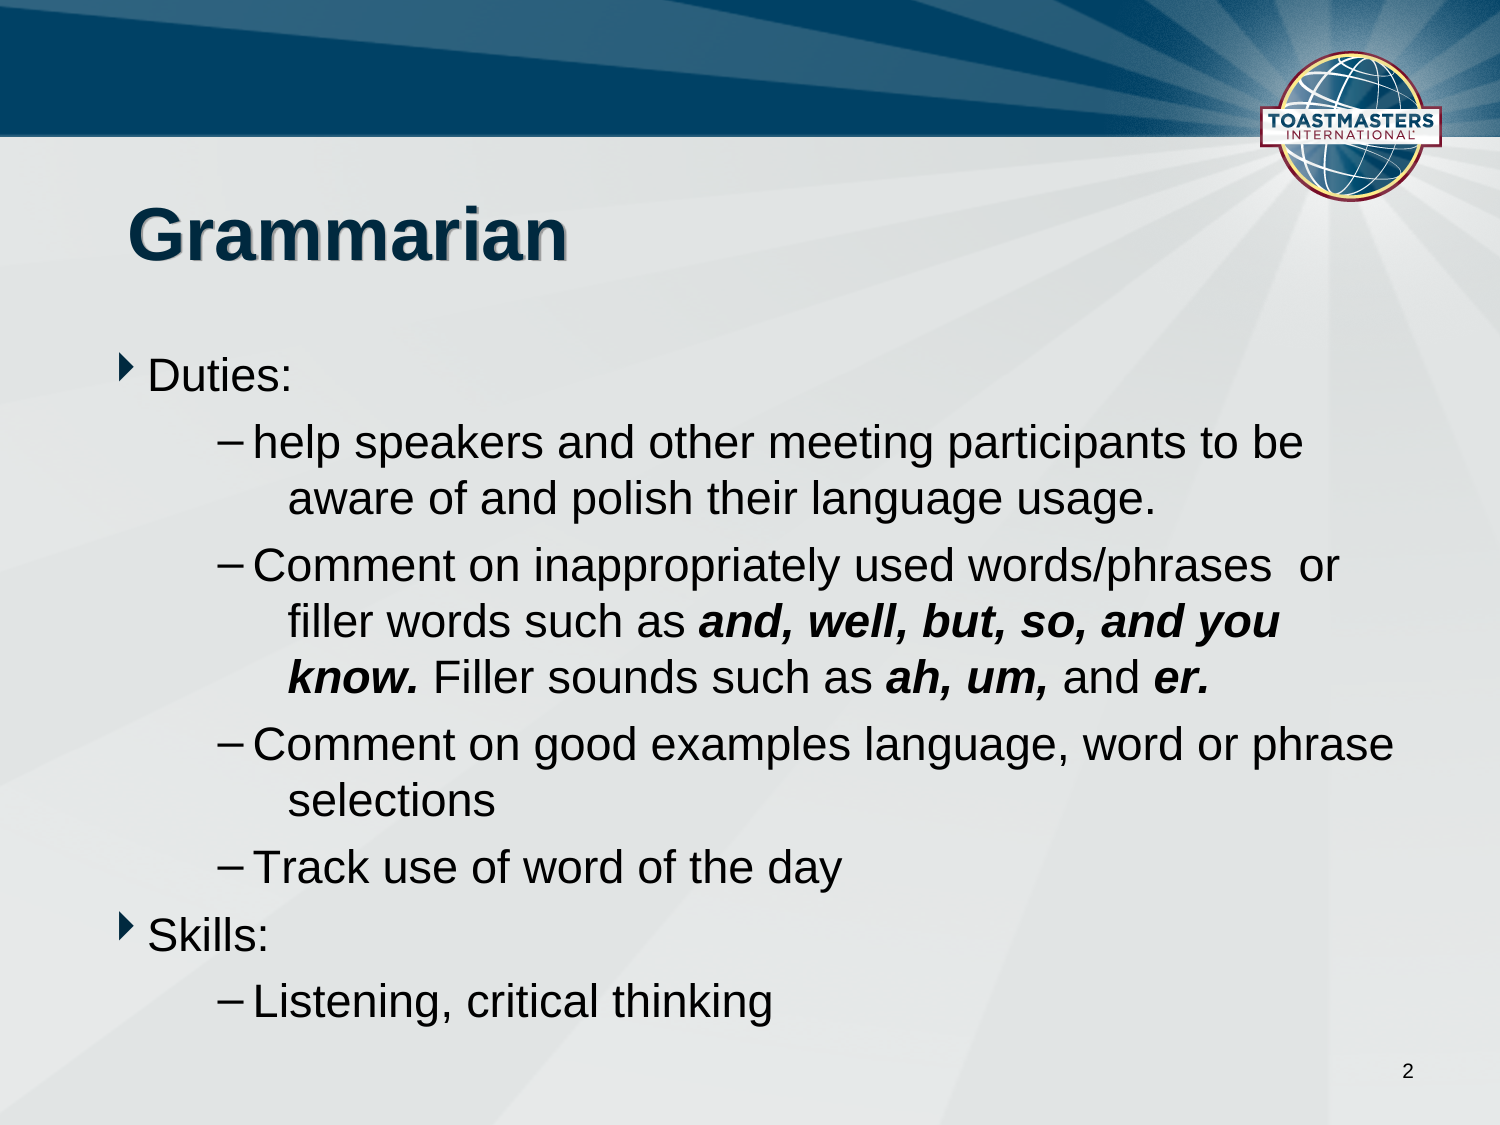

Grammarian
# Duties:
help speakers and other meeting participants to be aware of and polish their language usage.
Comment on inappropriately used words/phrases or filler words such as and, well, but, so, and you know. Filler sounds such as ah, um, and er.
Comment on good examples language, word or phrase selections
Track use of word of the day
Skills:
Listening, critical thinking
2